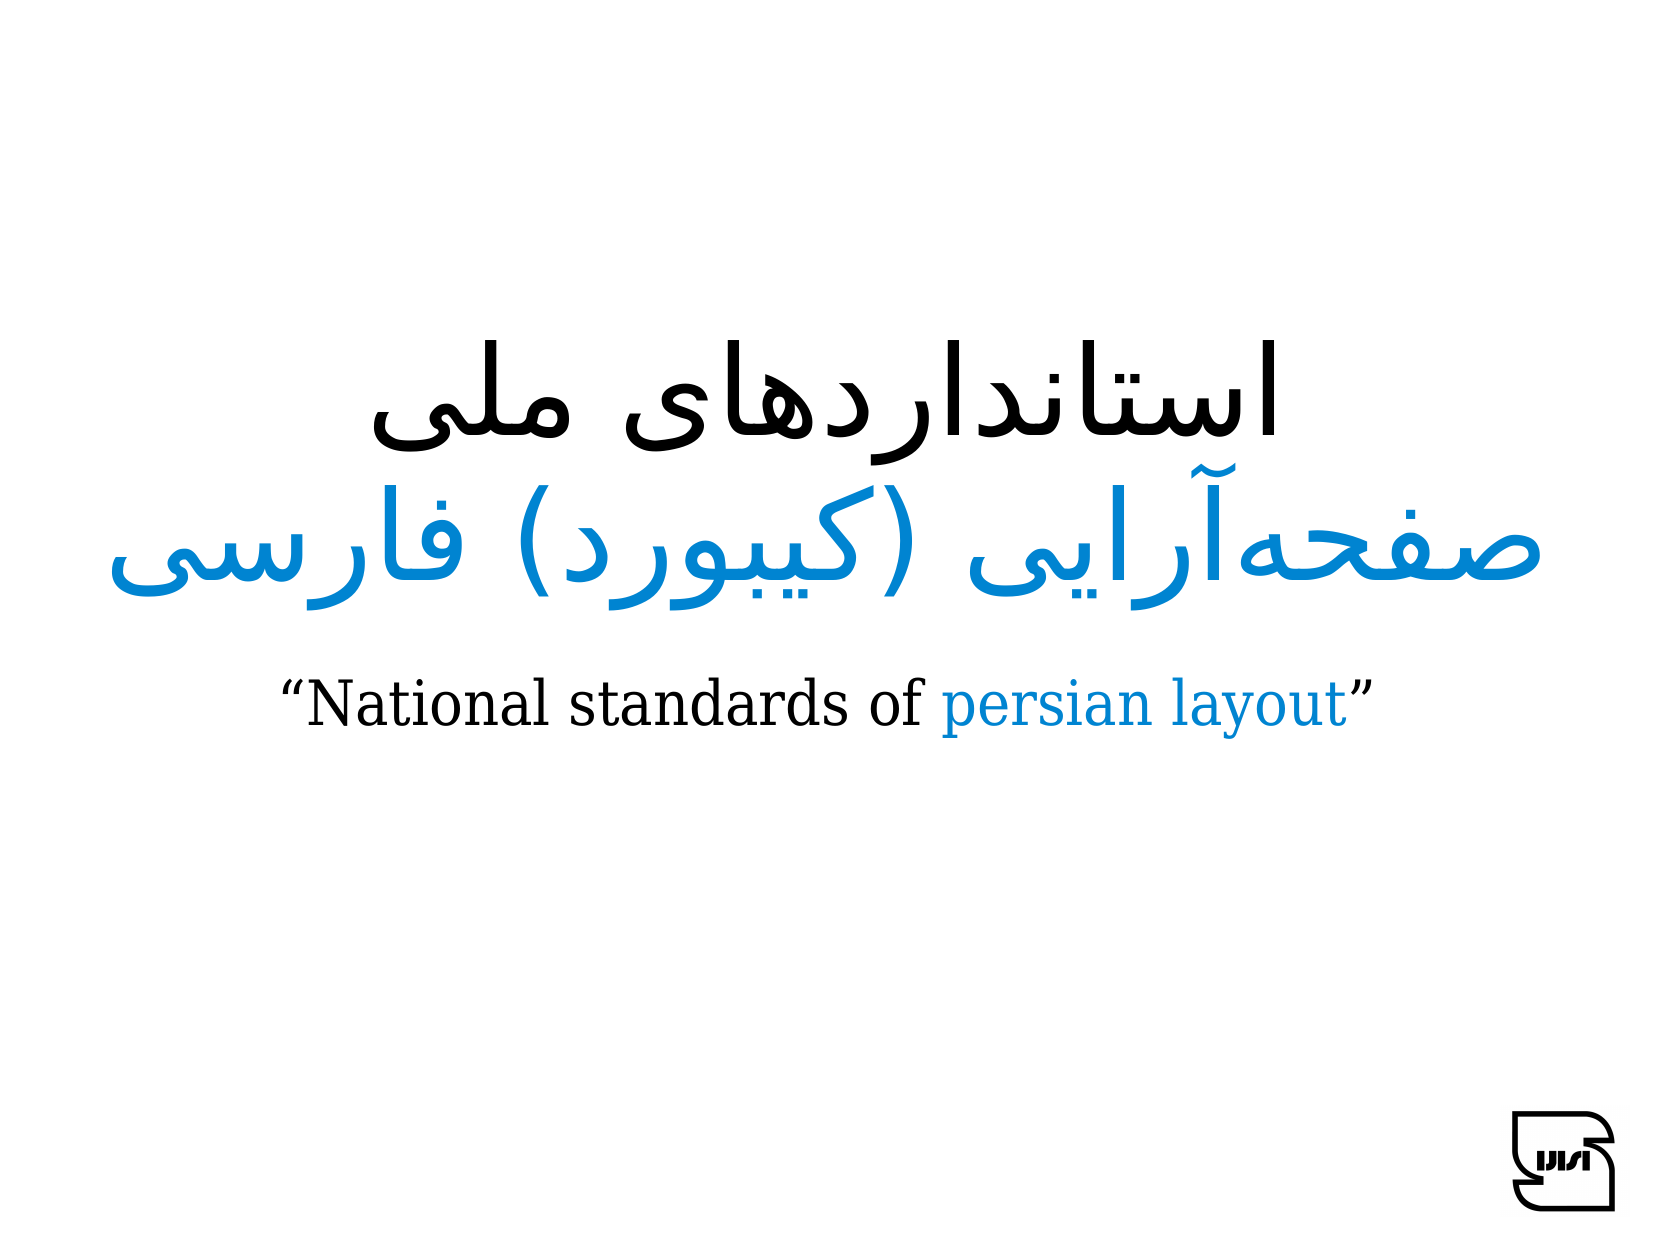

استانداردهای ملی
صفحه‌آرایی (کیبورد) فارسی
“National standards of persian layout”